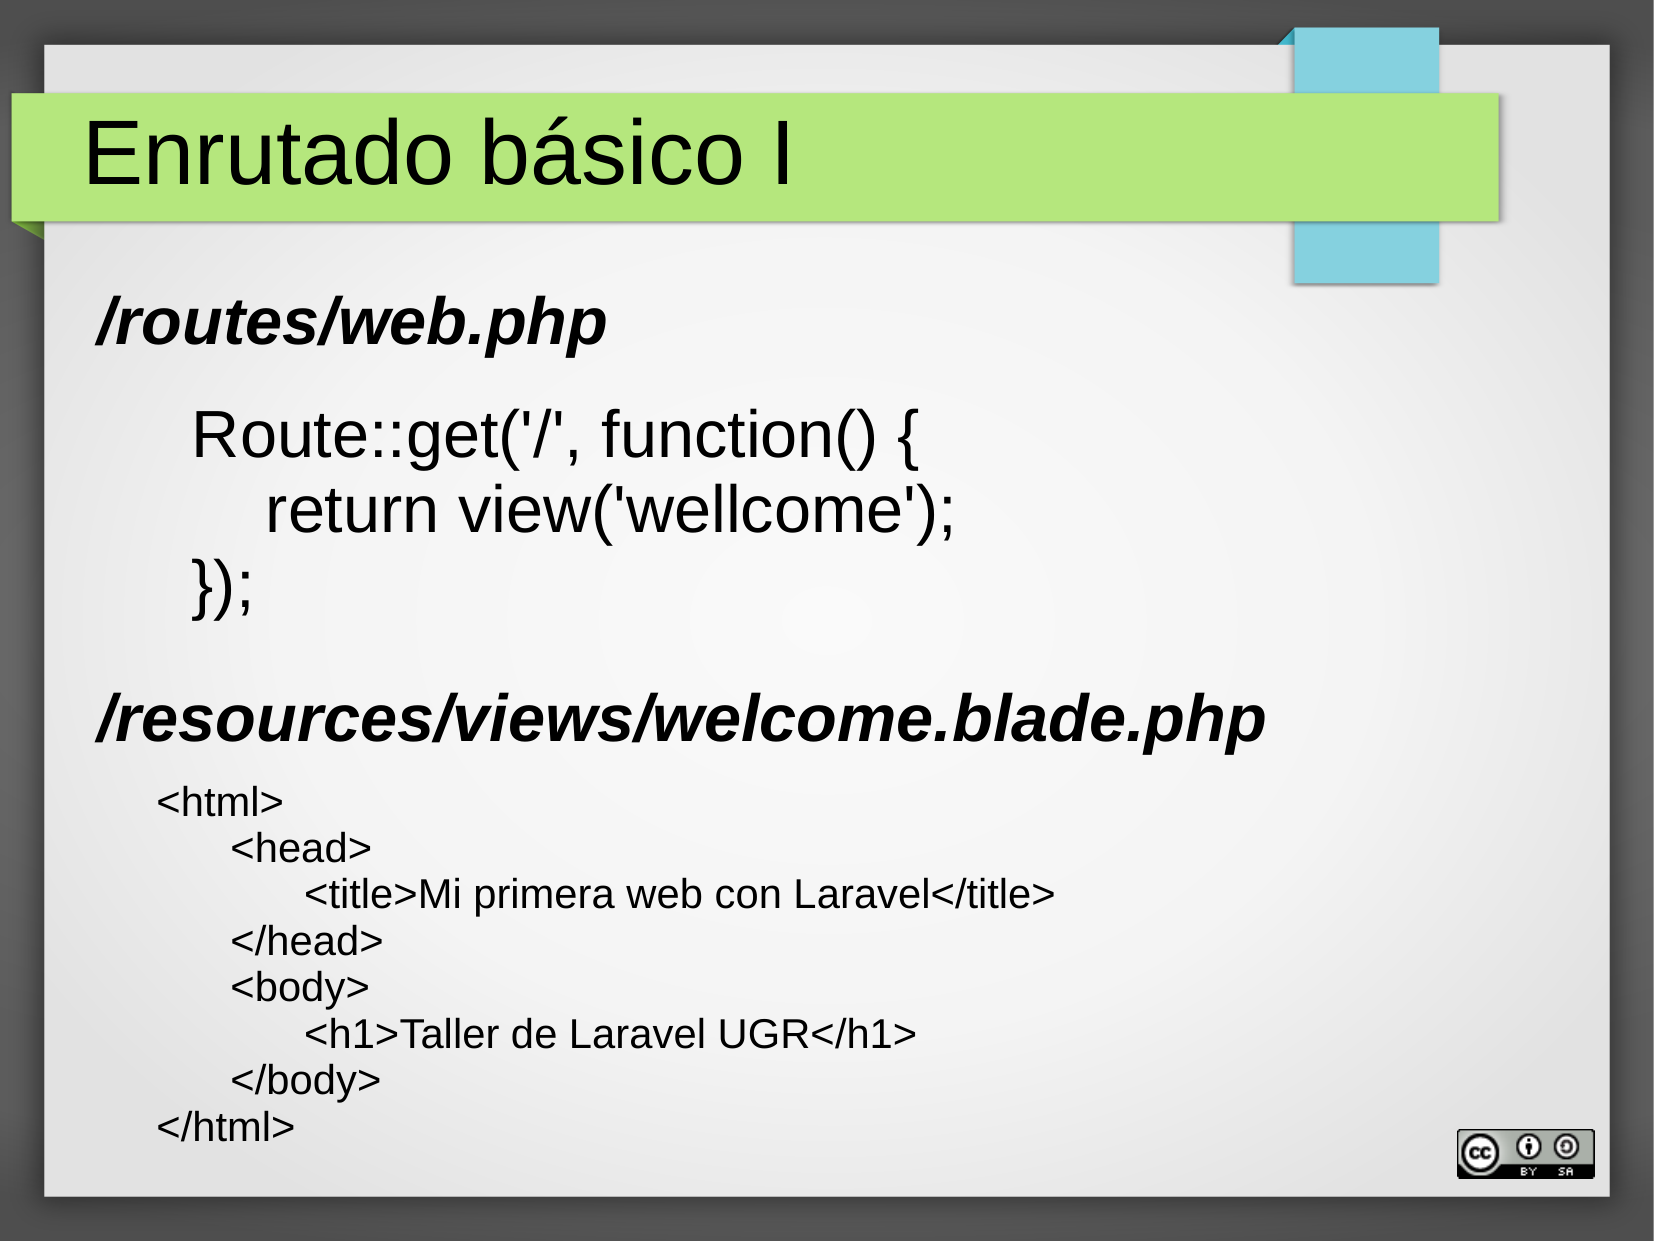

# Enrutado básico I
/routes/web.php
Route::get('/', function() {
	return view('wellcome');
});
/resources/views/welcome.blade.php
<html>
	<head>
		<title>Mi primera web con Laravel</title>
	</head>
	<body>
		<h1>Taller de Laravel UGR</h1>
	</body>
</html>